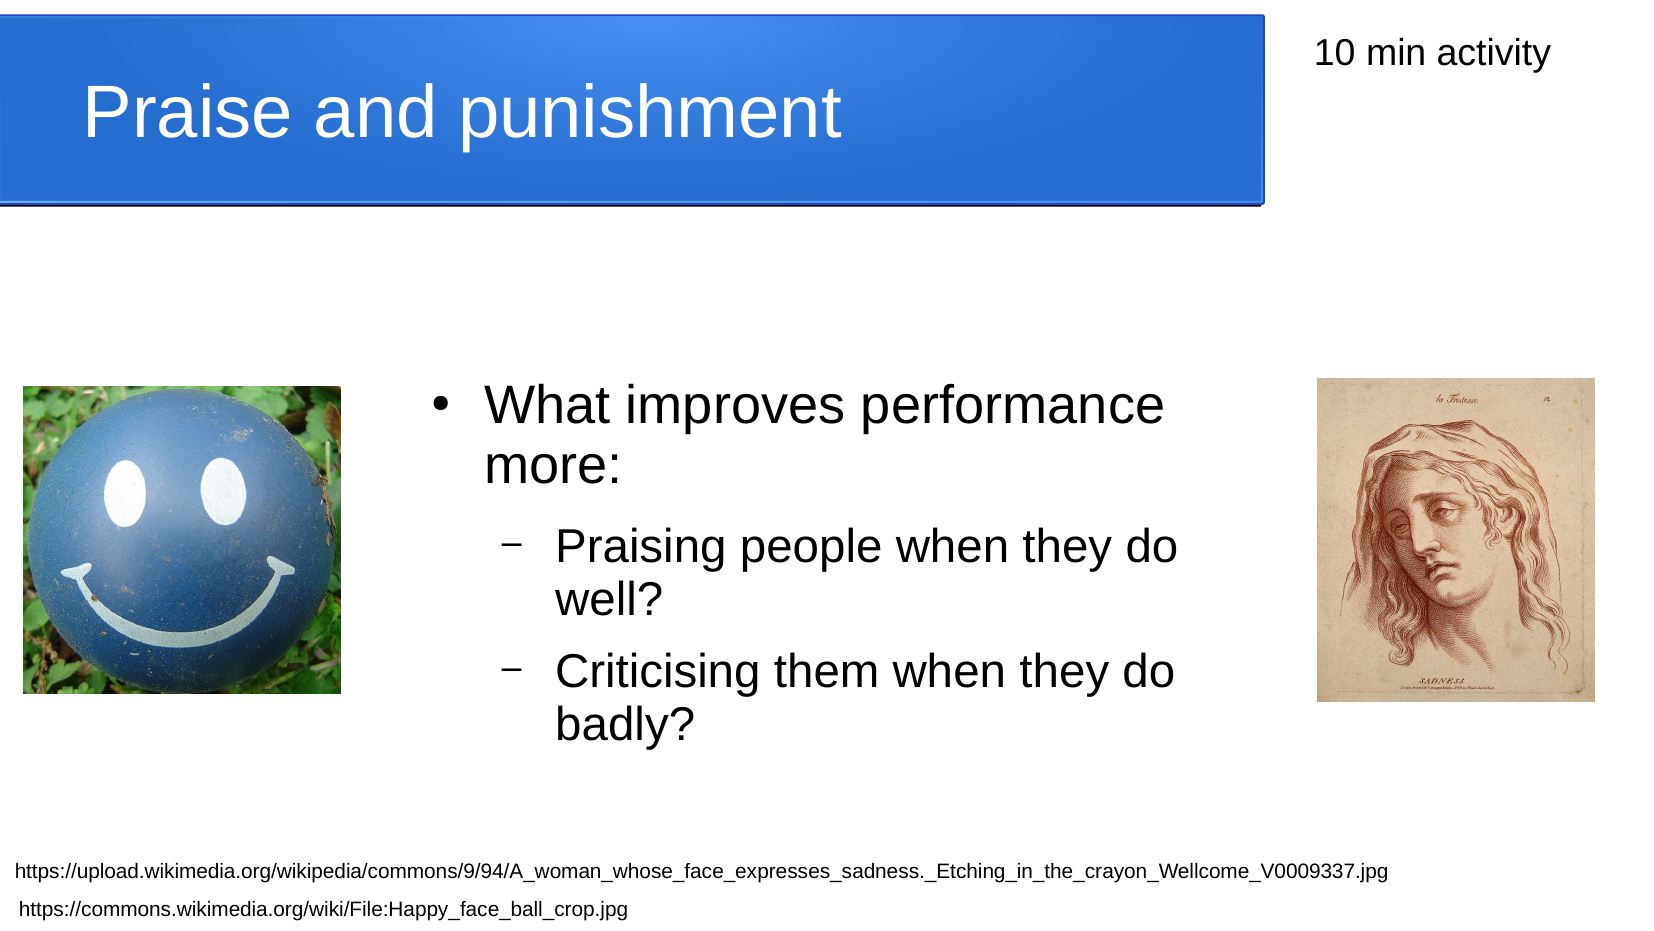

10 min activity
# Praise and punishment
What improves performance more:
Praising people when they do well?
Criticising them when they do badly?
https://upload.wikimedia.org/wikipedia/commons/9/94/A_woman_whose_face_expresses_sadness._Etching_in_the_crayon_Wellcome_V0009337.jpg
https://commons.wikimedia.org/wiki/File:Happy_face_ball_crop.jpg